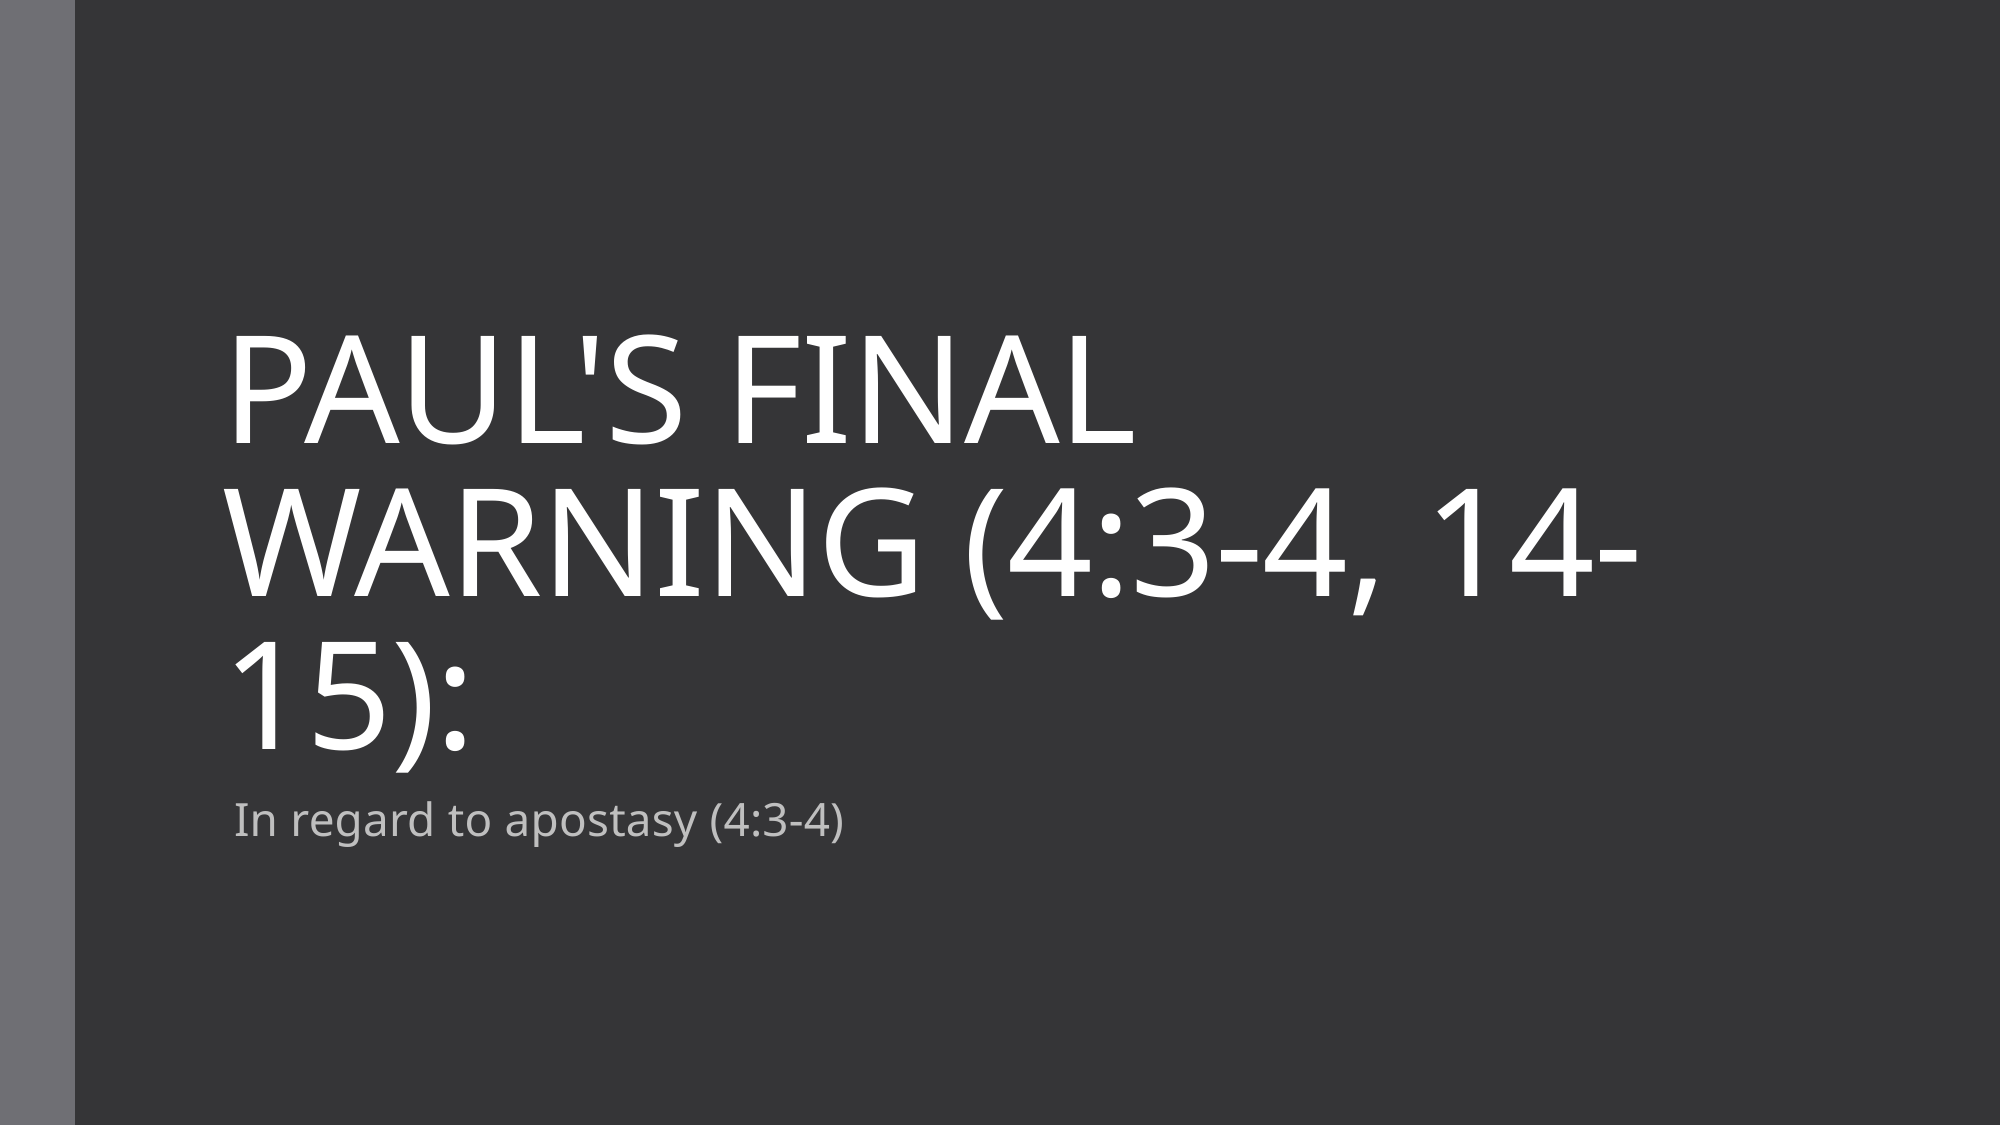

# PAUL'S FINAL WARNING (4:3-4, 14-15):
 In regard to apostasy (4:3-4)